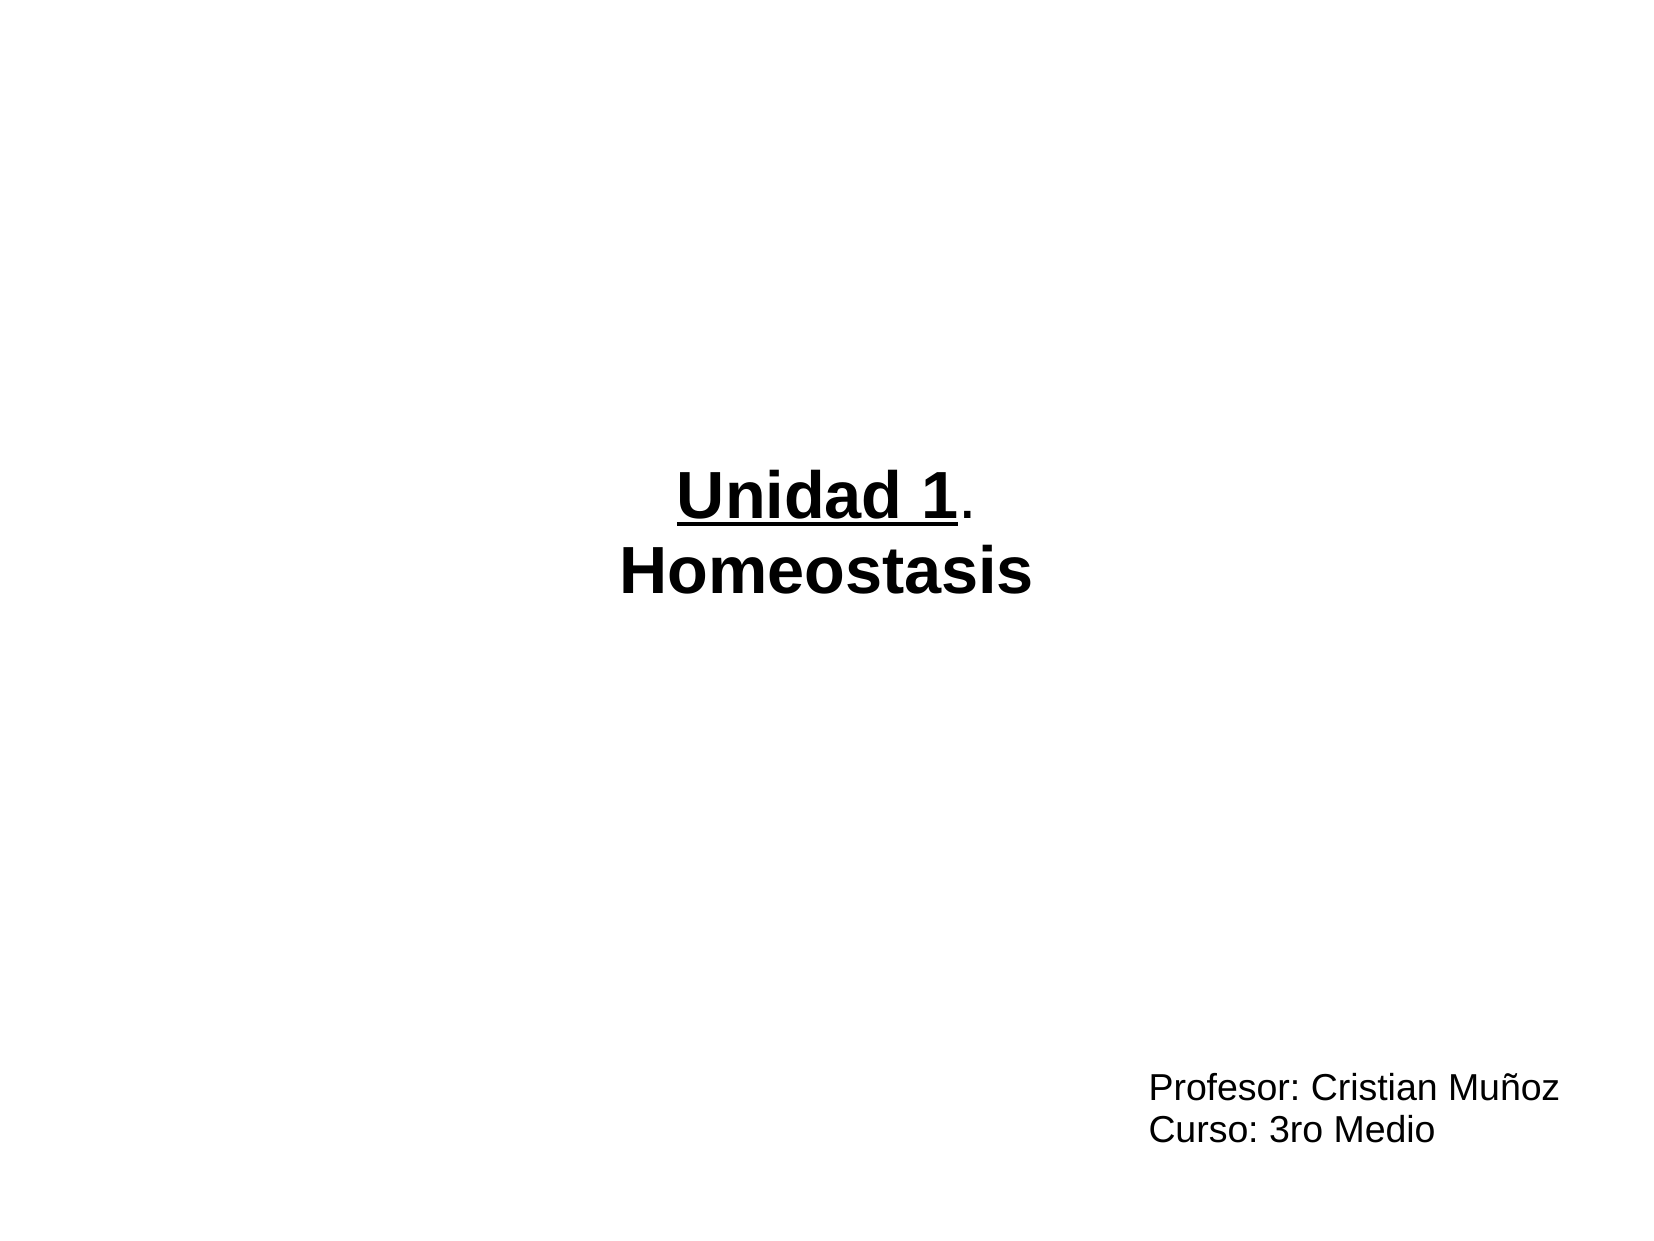

# Unidad 1.
Homeostasis
Profesor: Cristian Muñoz
Curso: 3ro Medio